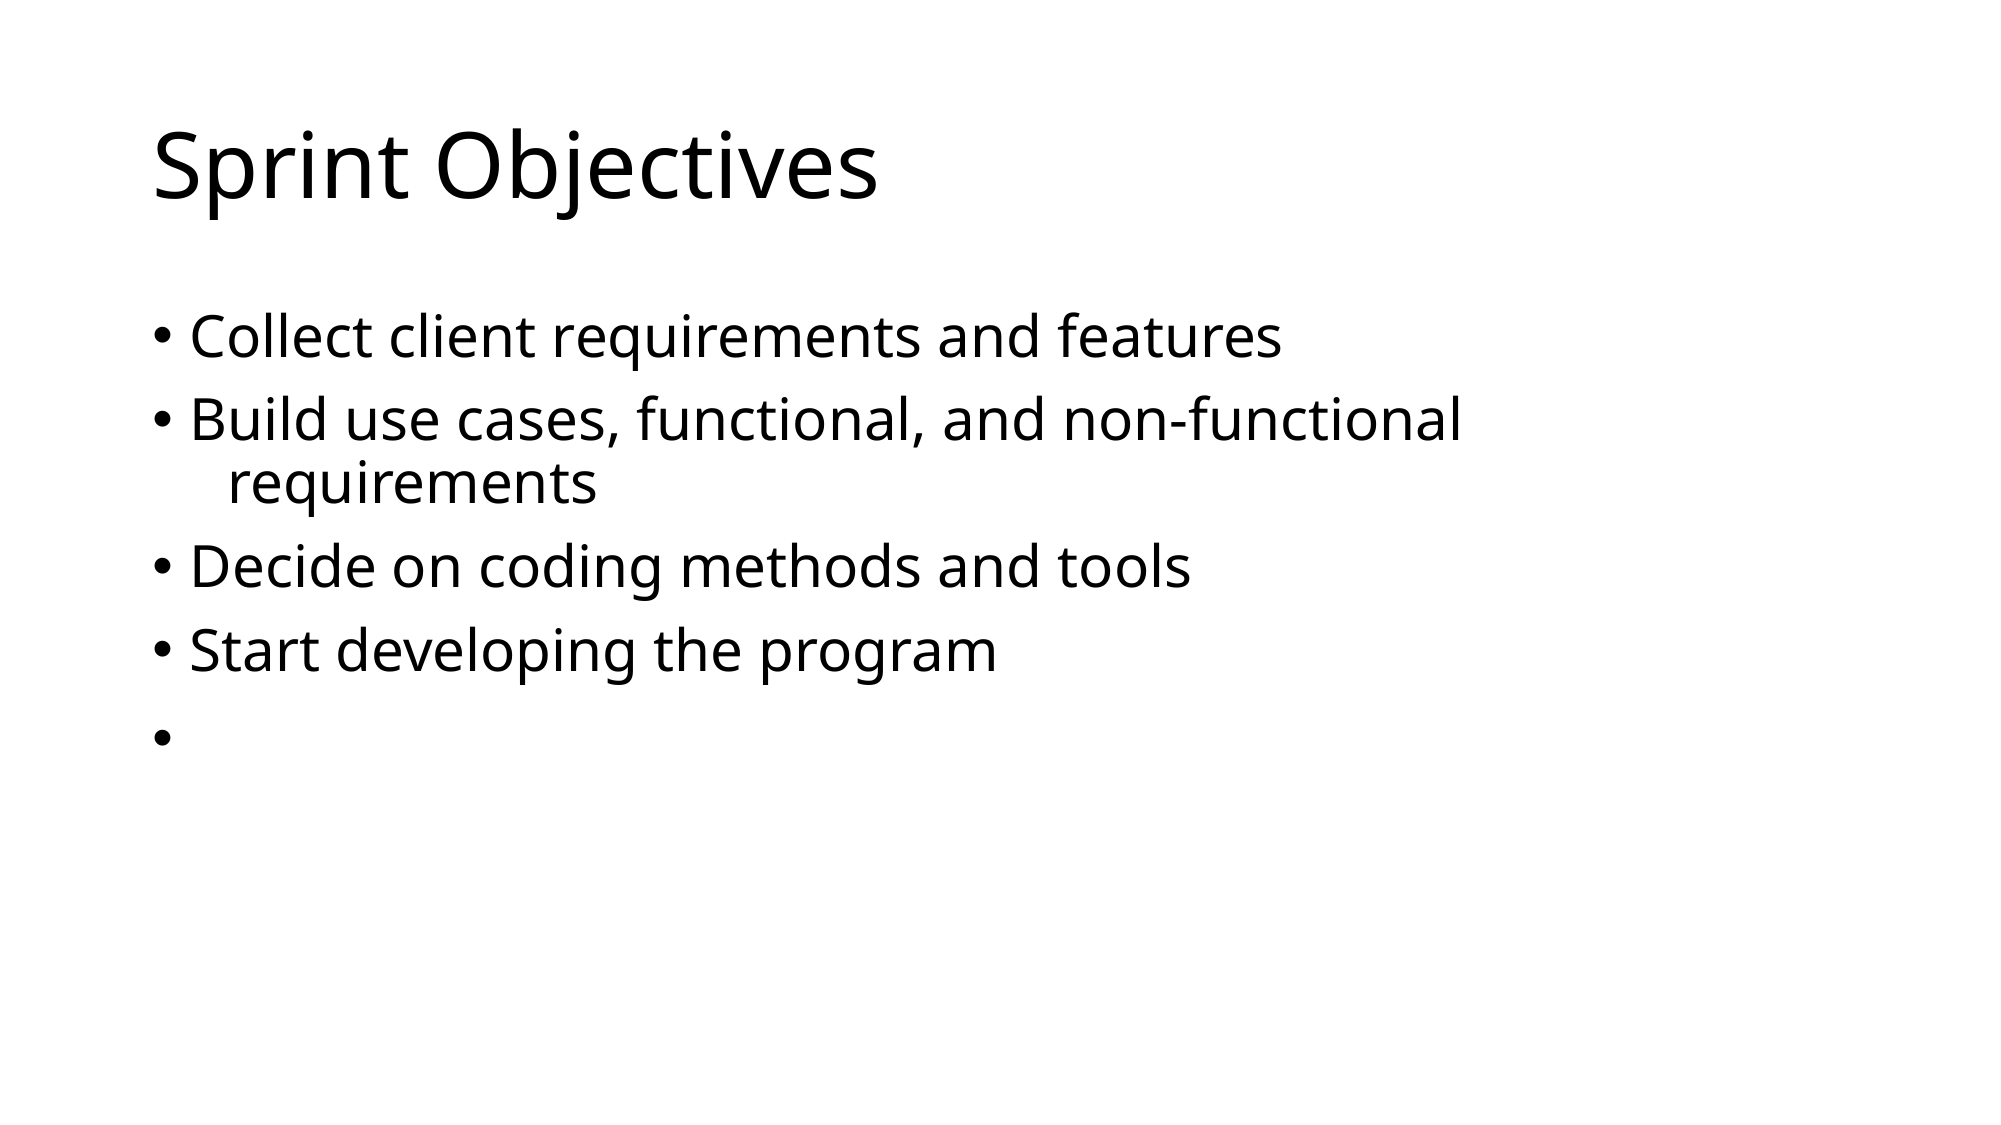

# Sprint Objectives
Collect client requirements and features
Build use cases, functional, and non-functional requirements
Decide on coding methods and tools
Start developing the program